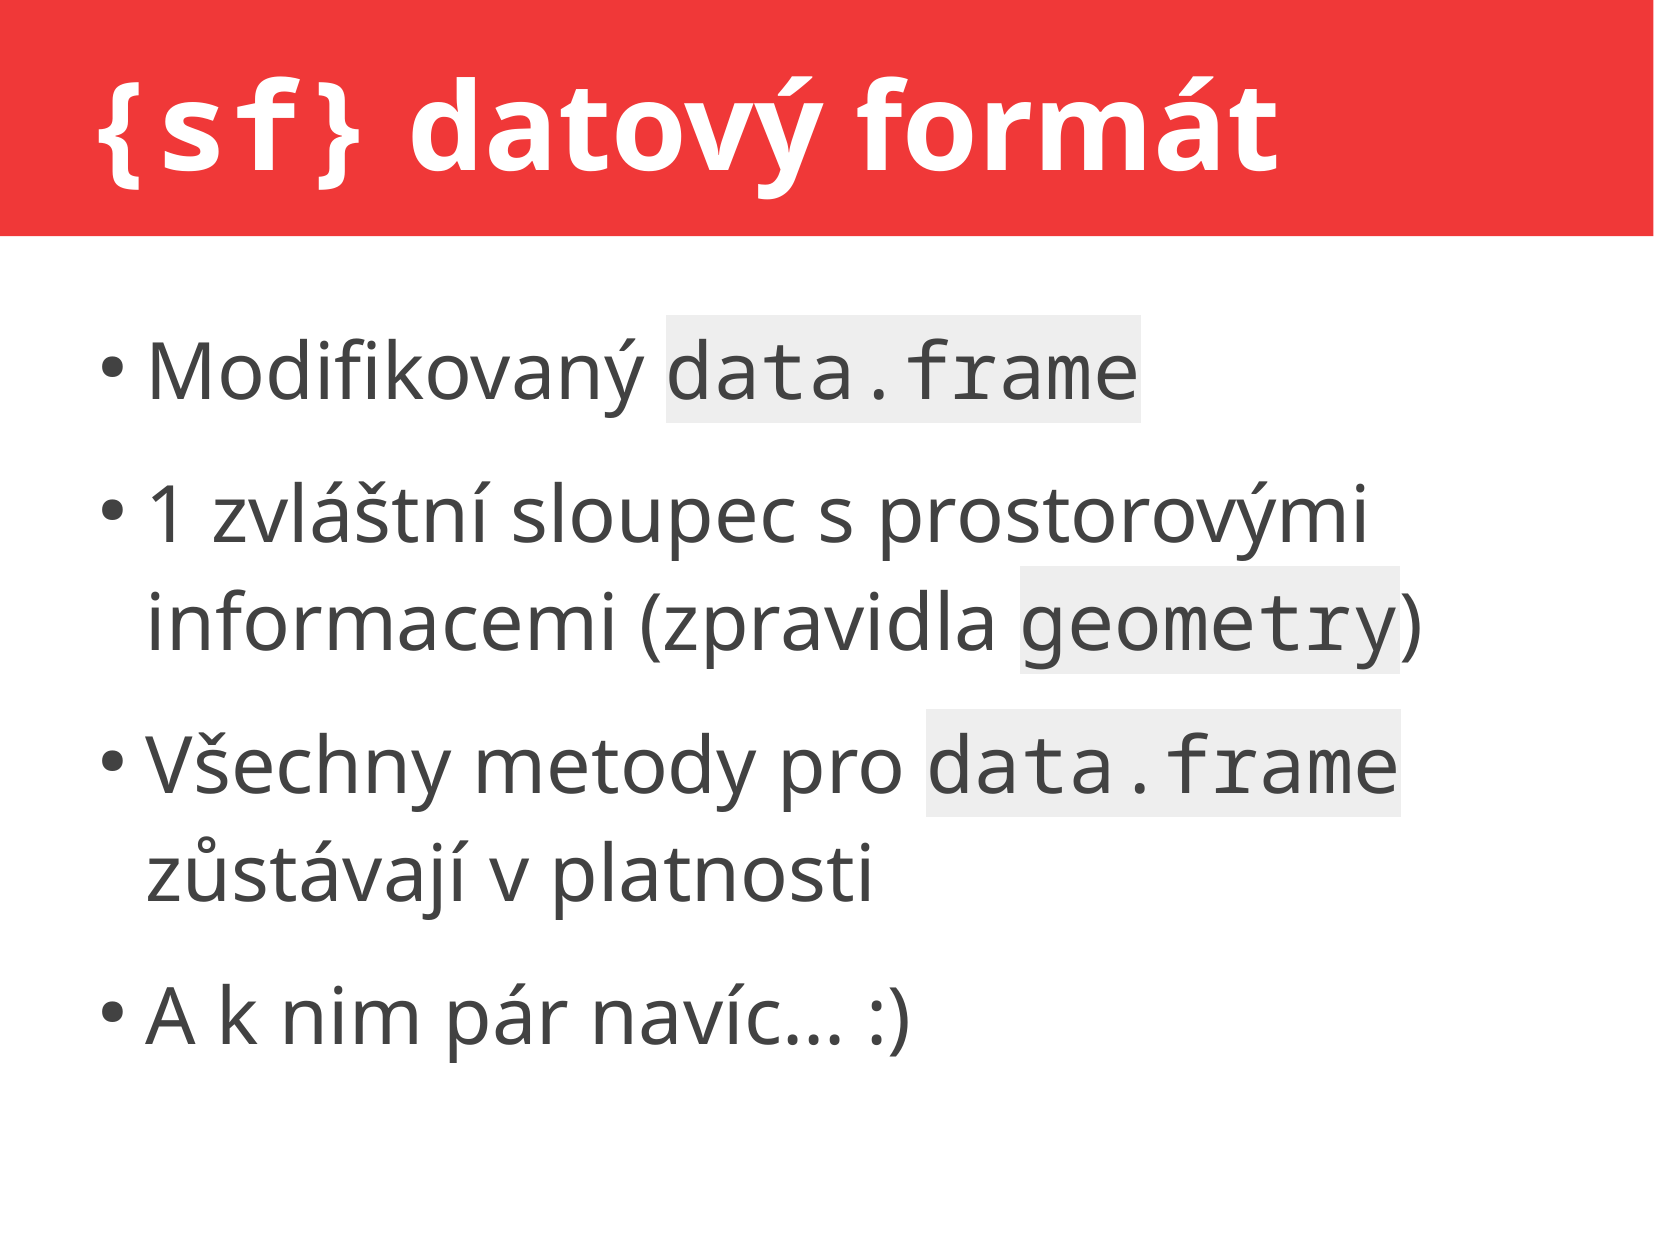

# {sf} datový formát
Modifikovaný data.frame
1 zvláštní sloupec s prostorovými informacemi (zpravidla geometry)
Všechny metody pro data.frame zůstávají v platnosti
A k nim pár navíc... :)